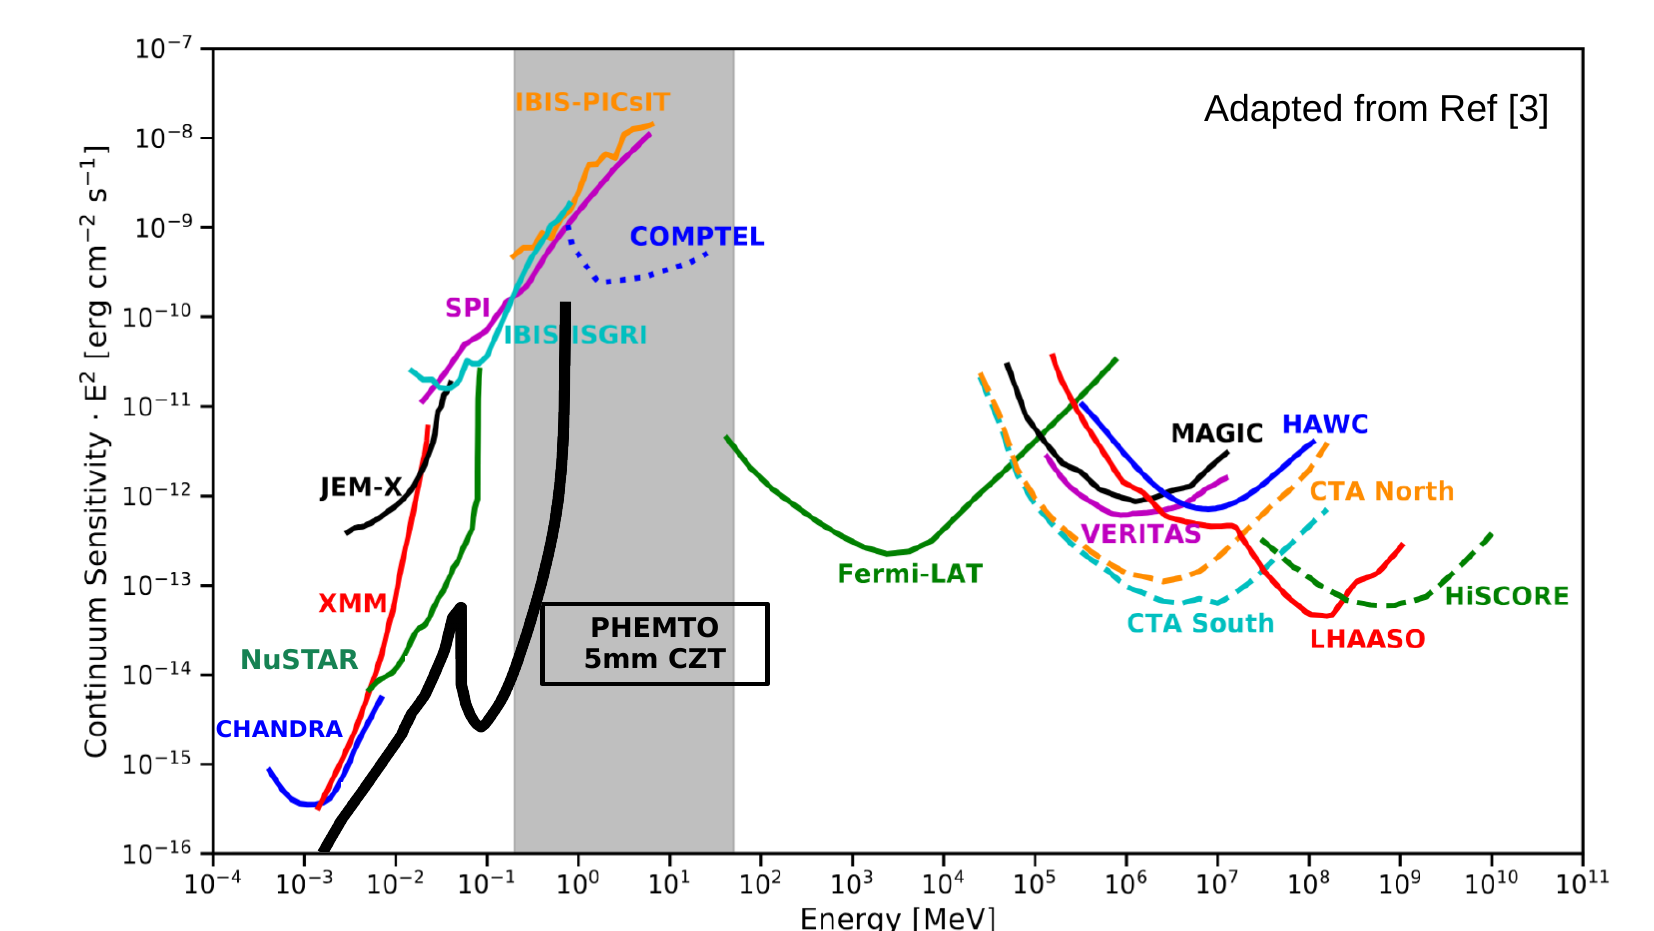

Adapted from Ref [3]
PHEMTO
5mm CZT
NuSTAR
CHANDRA